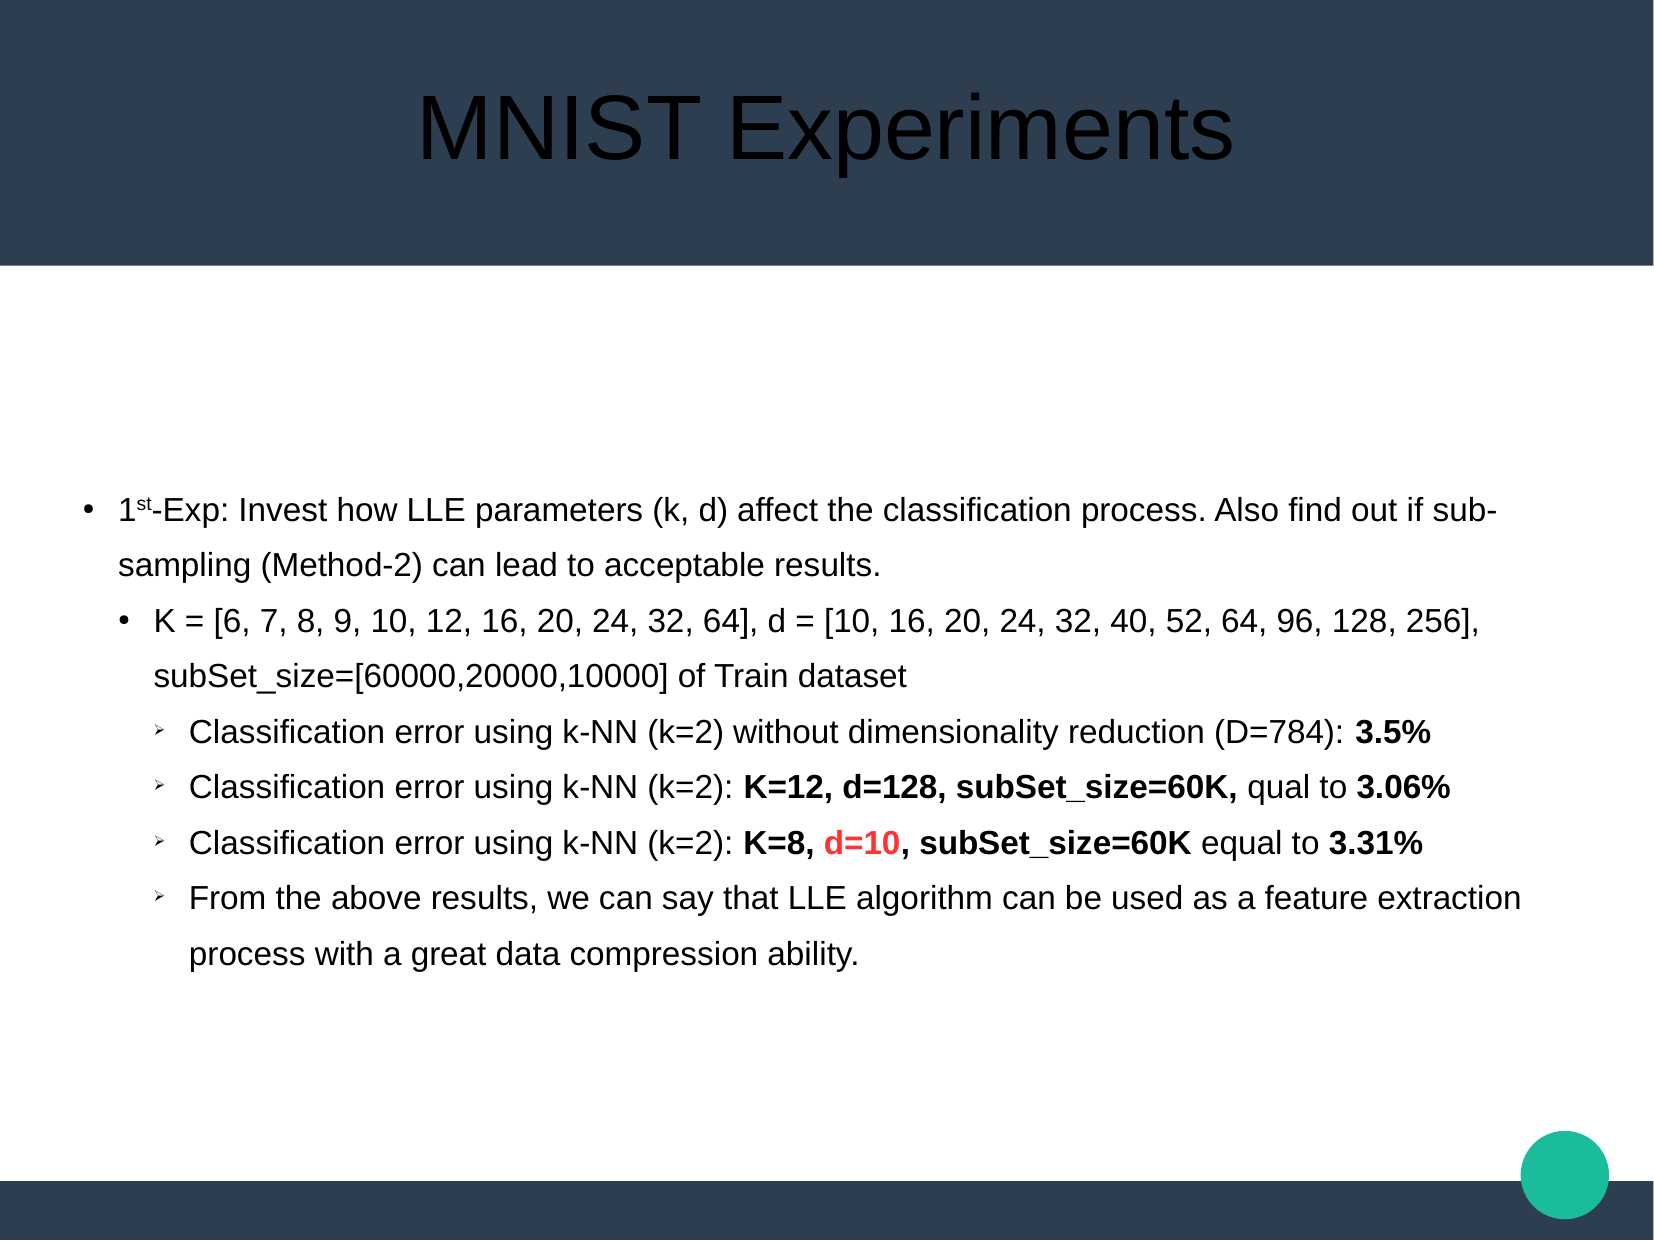

# MNIST Experiments
1st-Exp: Invest how LLE parameters (k, d) affect the classification process. Also find out if sub-sampling (Method-2) can lead to acceptable results.
K = [6, 7, 8, 9, 10, 12, 16, 20, 24, 32, 64], d = [10, 16, 20, 24, 32, 40, 52, 64, 96, 128, 256], subSet_size=[60000,20000,10000] of Train dataset
Classification error using k-NN (k=2) without dimensionality reduction (D=784): 3.5%
Classification error using k-NN (k=2): K=12, d=128, subSet_size=60K, qual to 3.06%
Classification error using k-NN (k=2): K=8, d=10, subSet_size=60K equal to 3.31%
From the above results, we can say that LLE algorithm can be used as a feature extraction process with a great data compression ability.